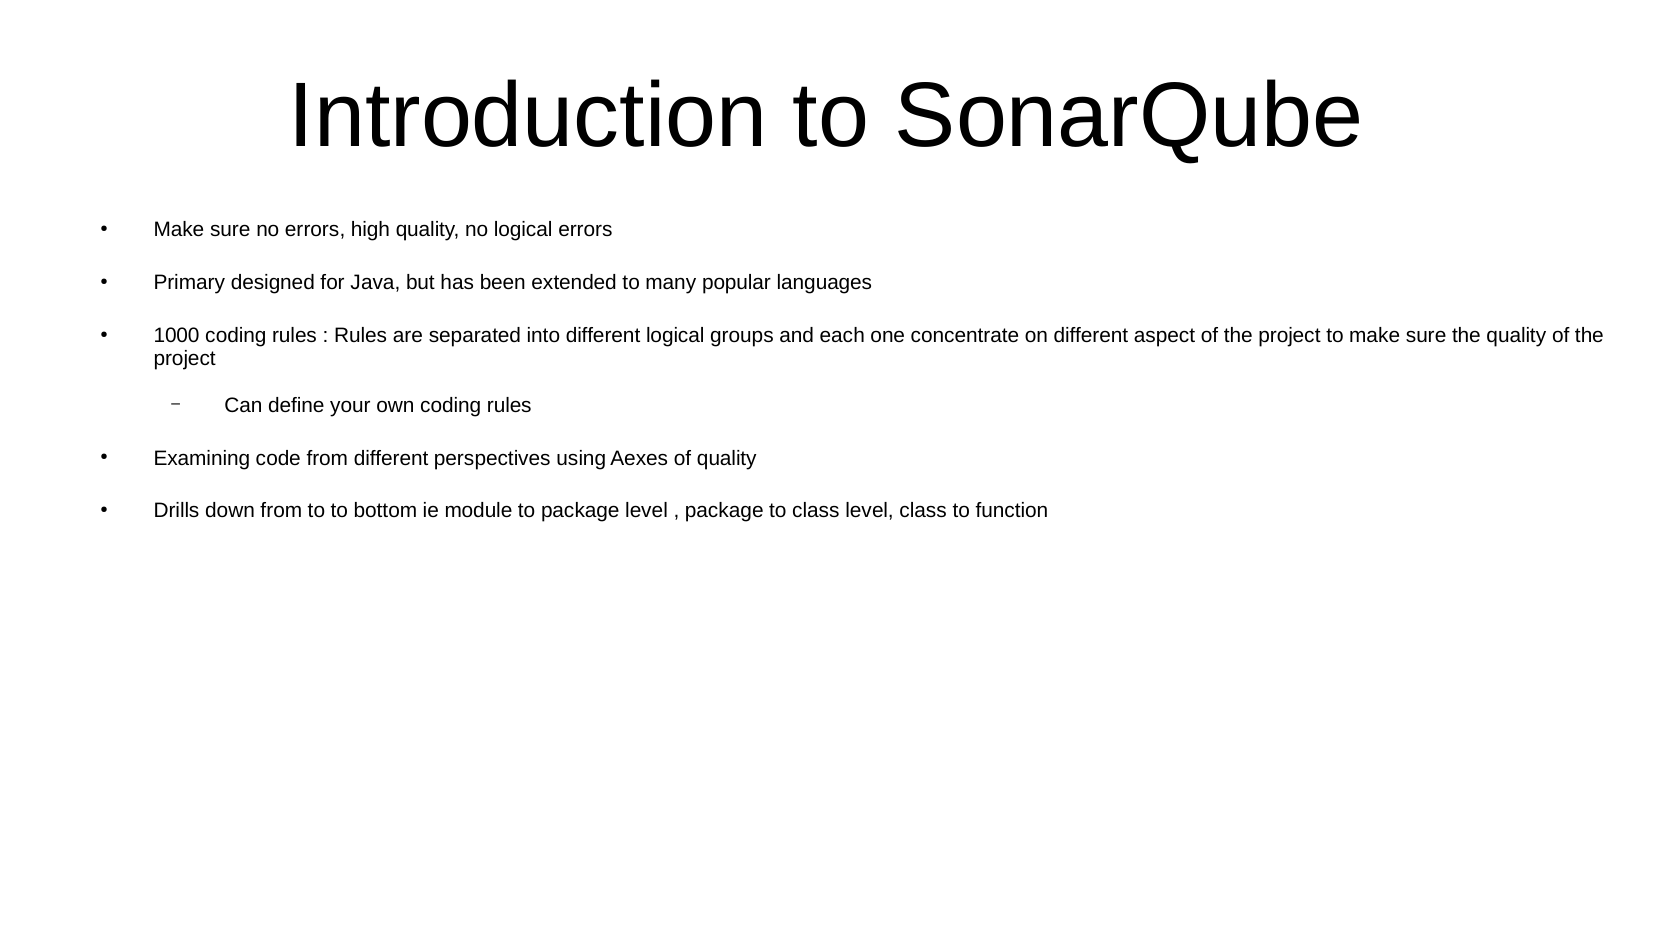

# Introduction to SonarQube
Make sure no errors, high quality, no logical errors
Primary designed for Java, but has been extended to many popular languages
1000 coding rules : Rules are separated into different logical groups and each one concentrate on different aspect of the project to make sure the quality of the project
Can define your own coding rules
Examining code from different perspectives using Aexes of quality
Drills down from to to bottom ie module to package level , package to class level, class to function